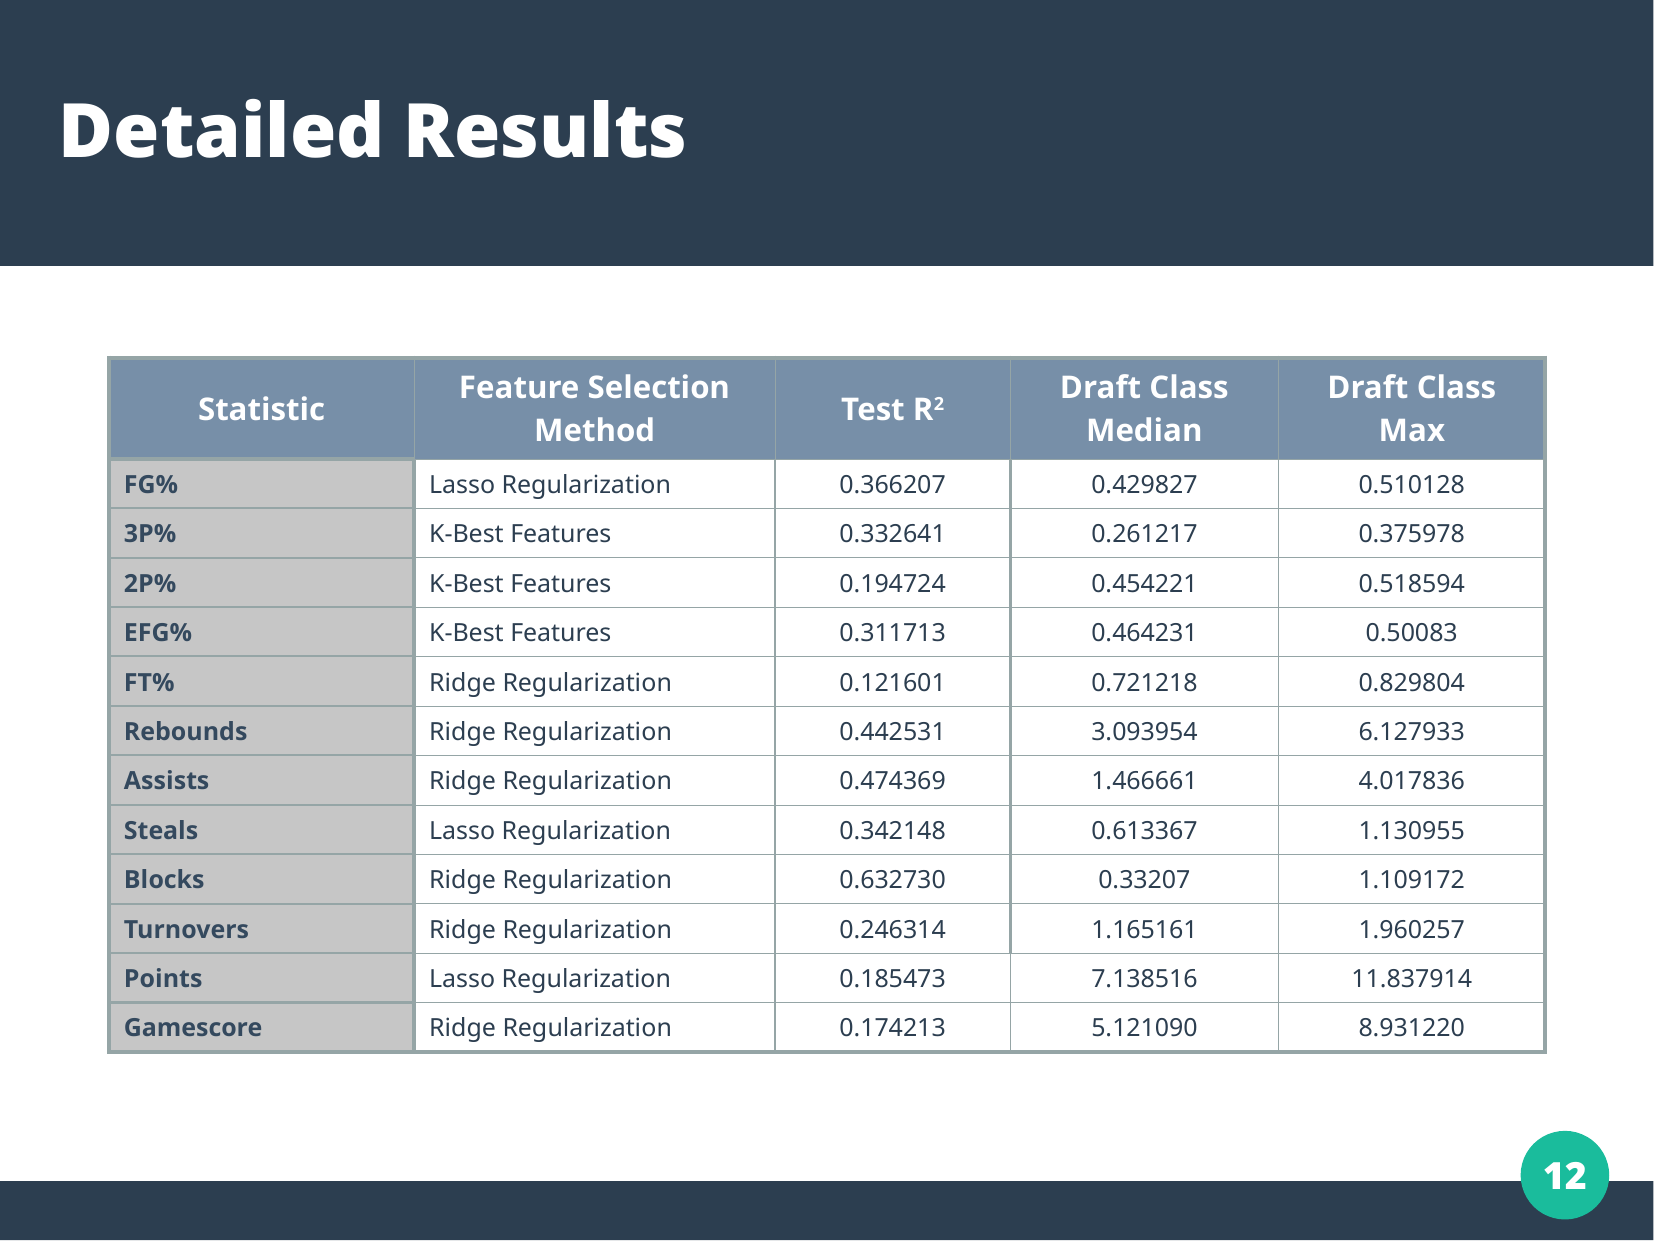

# Detailed Results
| Statistic | Feature Selection Method | Test R2 | Draft Class Median | Draft Class Max |
| --- | --- | --- | --- | --- |
| FG% | Lasso Regularization | 0.366207 | 0.429827 | 0.510128 |
| 3P% | K-Best Features | 0.332641 | 0.261217 | 0.375978 |
| 2P% | K-Best Features | 0.194724 | 0.454221 | 0.518594 |
| EFG% | K-Best Features | 0.311713 | 0.464231 | 0.50083 |
| FT% | Ridge Regularization | 0.121601 | 0.721218 | 0.829804 |
| Rebounds | Ridge Regularization | 0.442531 | 3.093954 | 6.127933 |
| Assists | Ridge Regularization | 0.474369 | 1.466661 | 4.017836 |
| Steals | Lasso Regularization | 0.342148 | 0.613367 | 1.130955 |
| Blocks | Ridge Regularization | 0.632730 | 0.33207 | 1.109172 |
| Turnovers | Ridge Regularization | 0.246314 | 1.165161 | 1.960257 |
| Points | Lasso Regularization | 0.185473 | 7.138516 | 11.837914 |
| Gamescore | Ridge Regularization | 0.174213 | 5.121090 | 8.931220 |
12